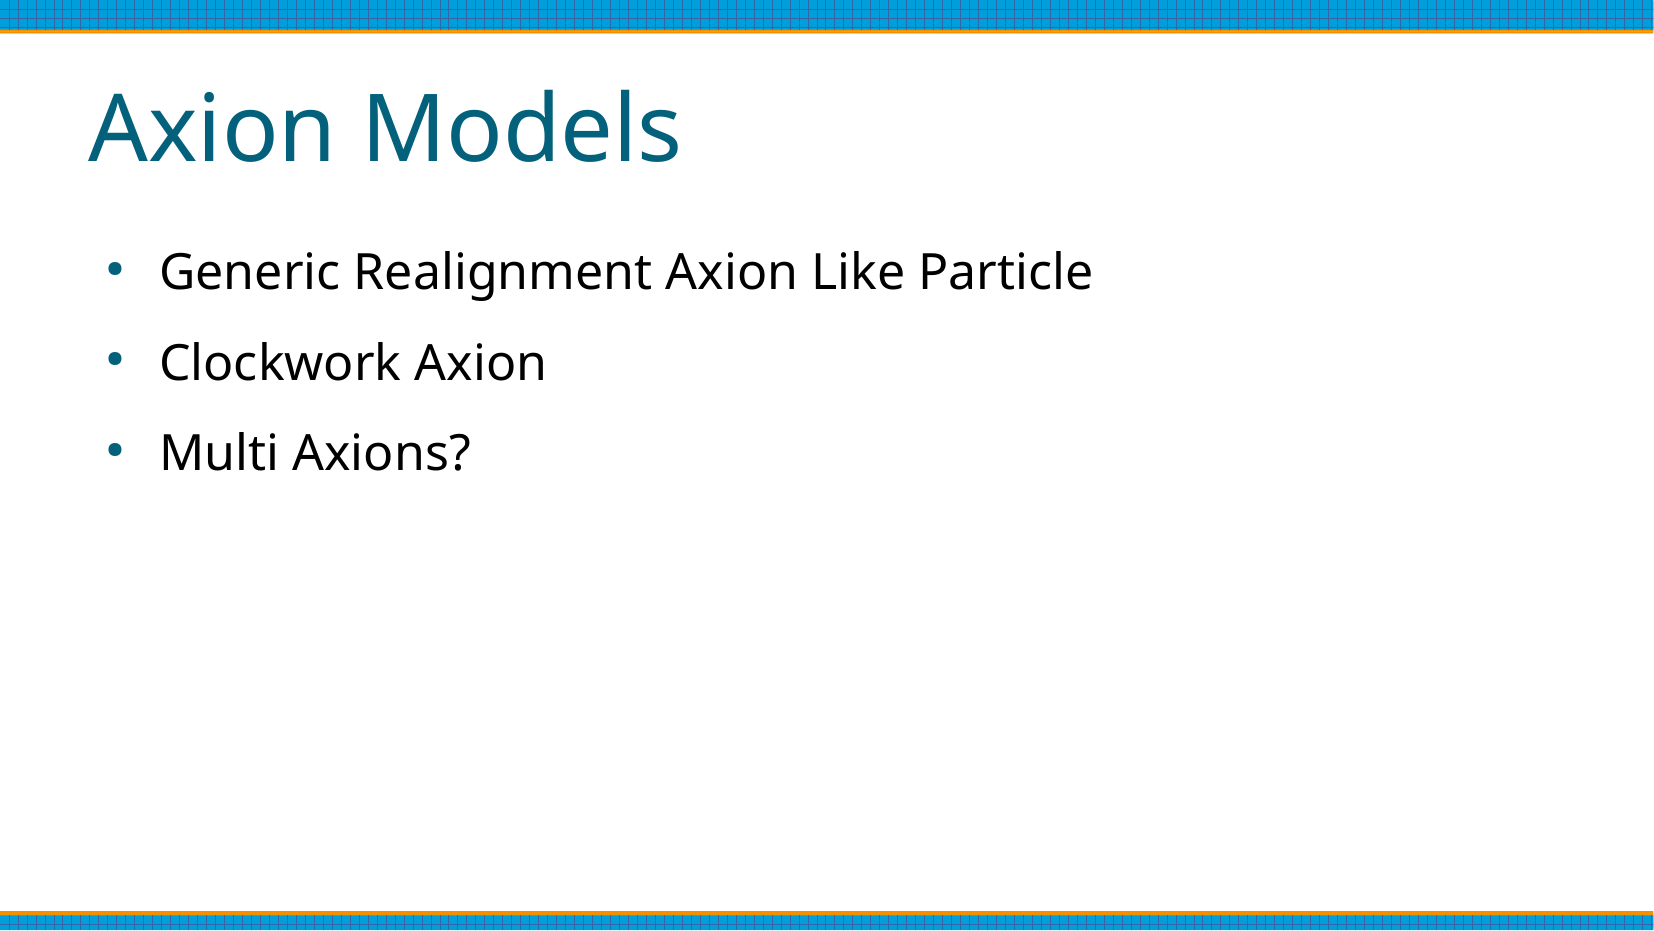

# Axion Models
Generic Realignment Axion Like Particle
Clockwork Axion
Multi Axions?